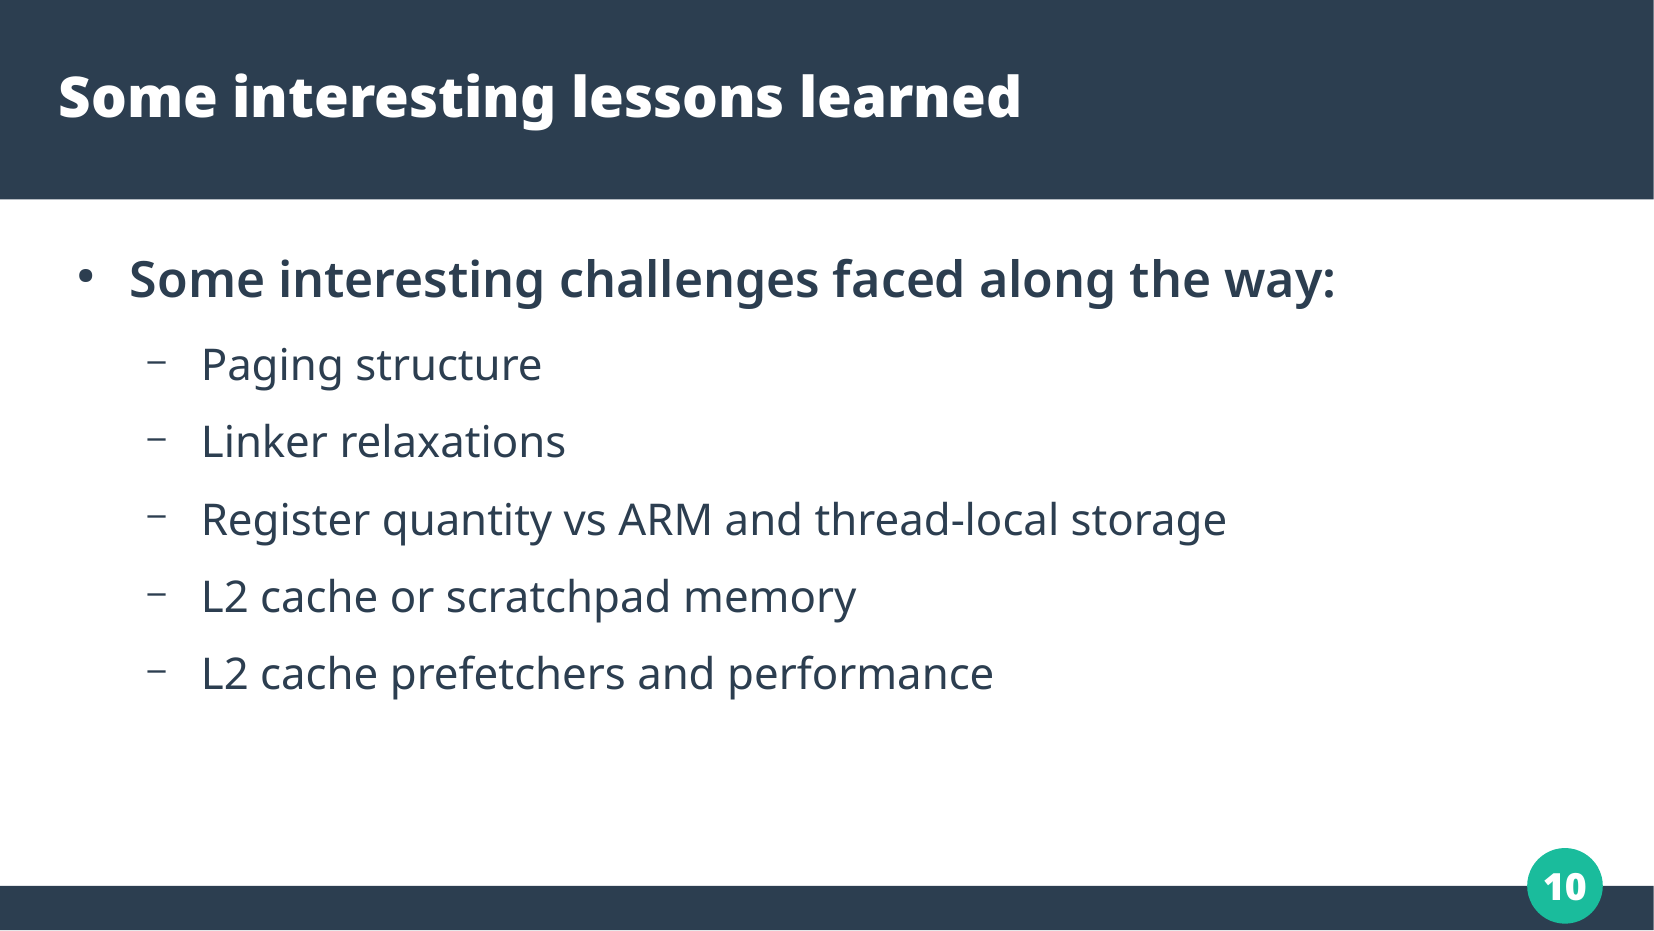

# Some interesting lessons learned
Some interesting challenges faced along the way:
Paging structure
Linker relaxations
Register quantity vs ARM and thread-local storage
L2 cache or scratchpad memory
L2 cache prefetchers and performance